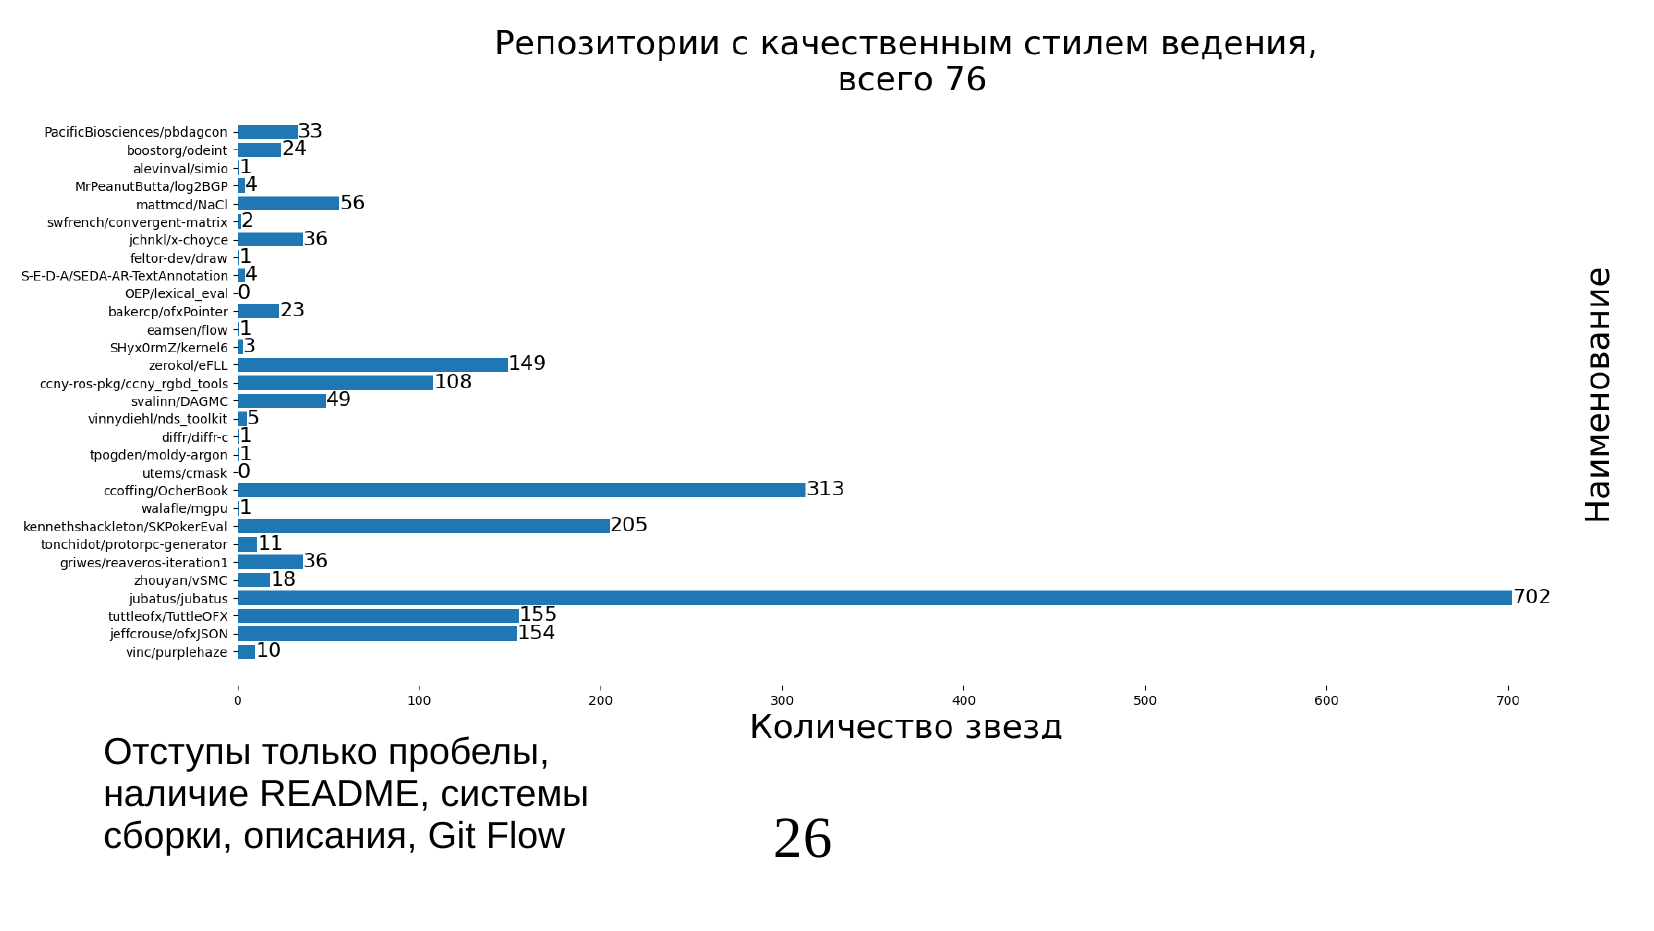

Отступы только пробелы,
наличие README, системы сборки, описания, Git Flow